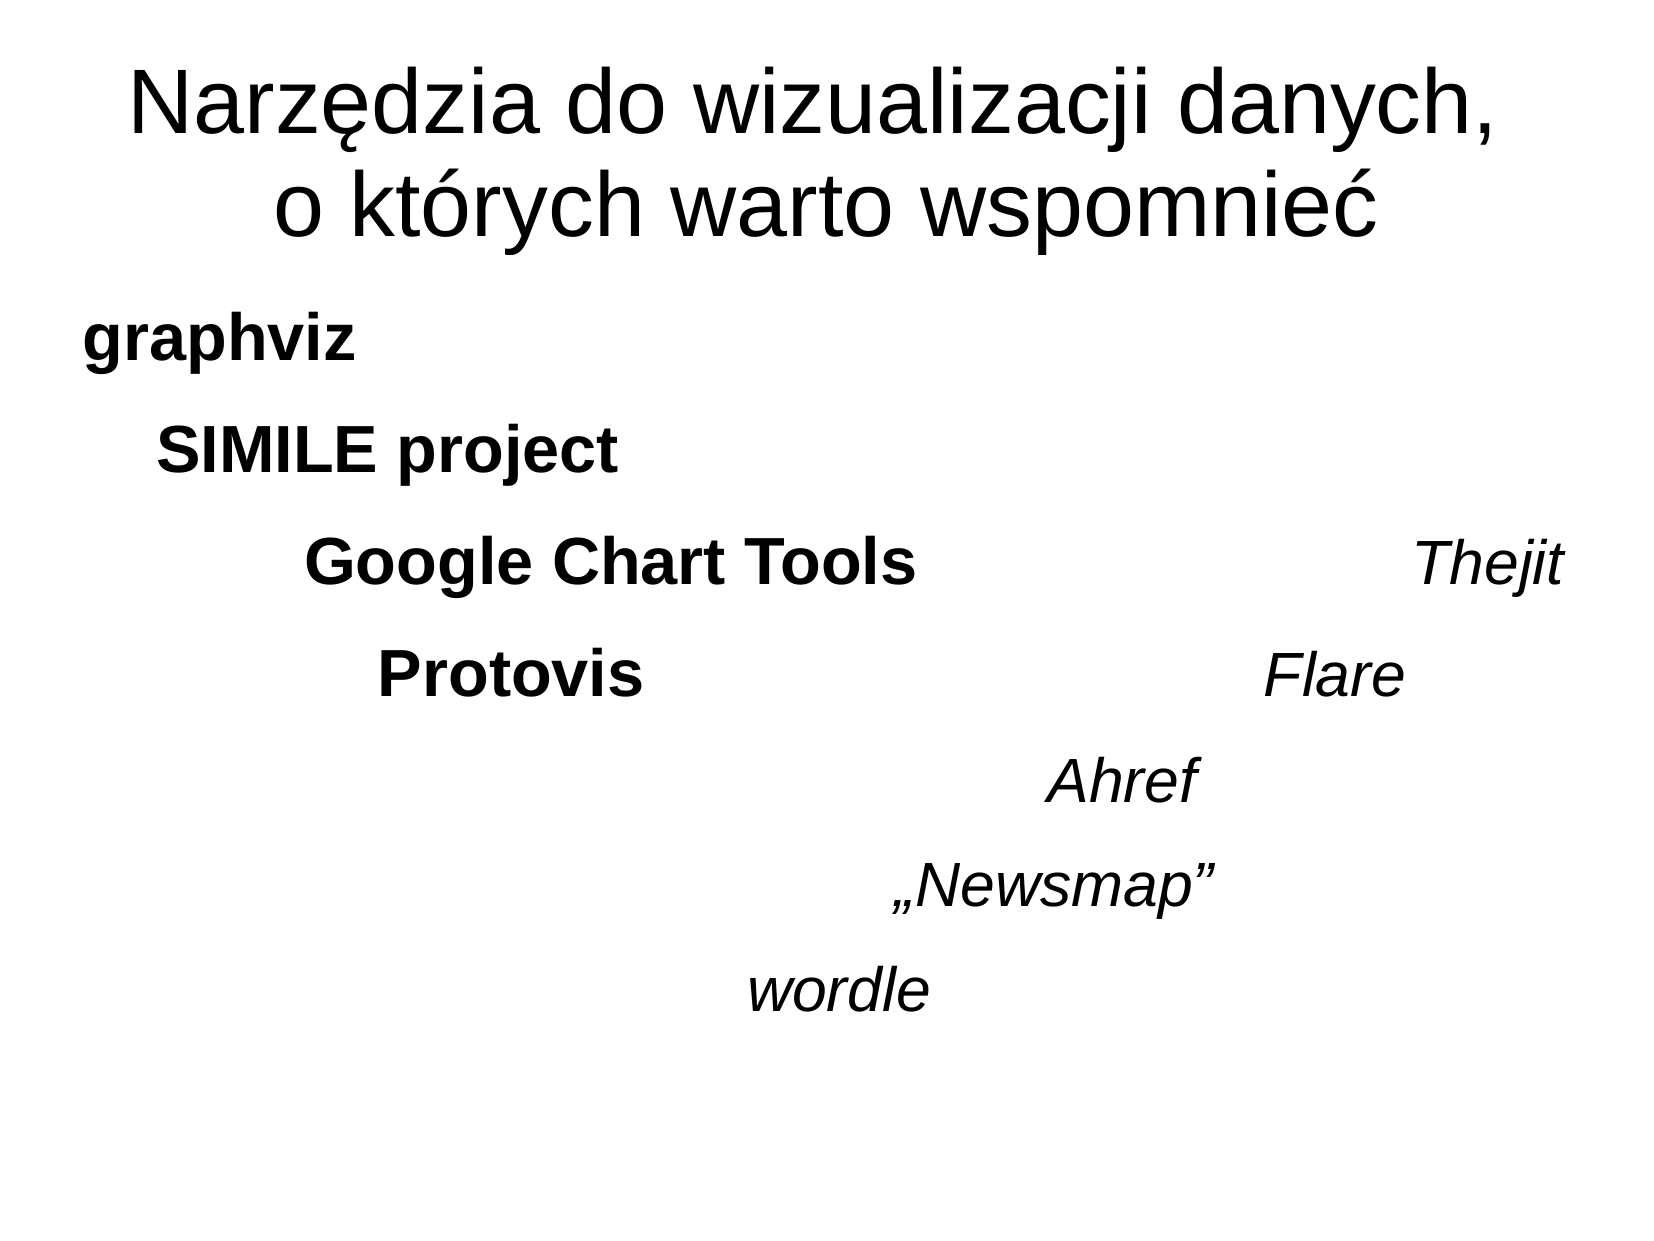

# Narzędzia do wizualizacji danych, o których warto wspomnieć
graphviz
	SIMILE project
			Google Chart Tools 							Thejit
				Protovis									Flare
								Ahref
											„Newsmap”
									wordle